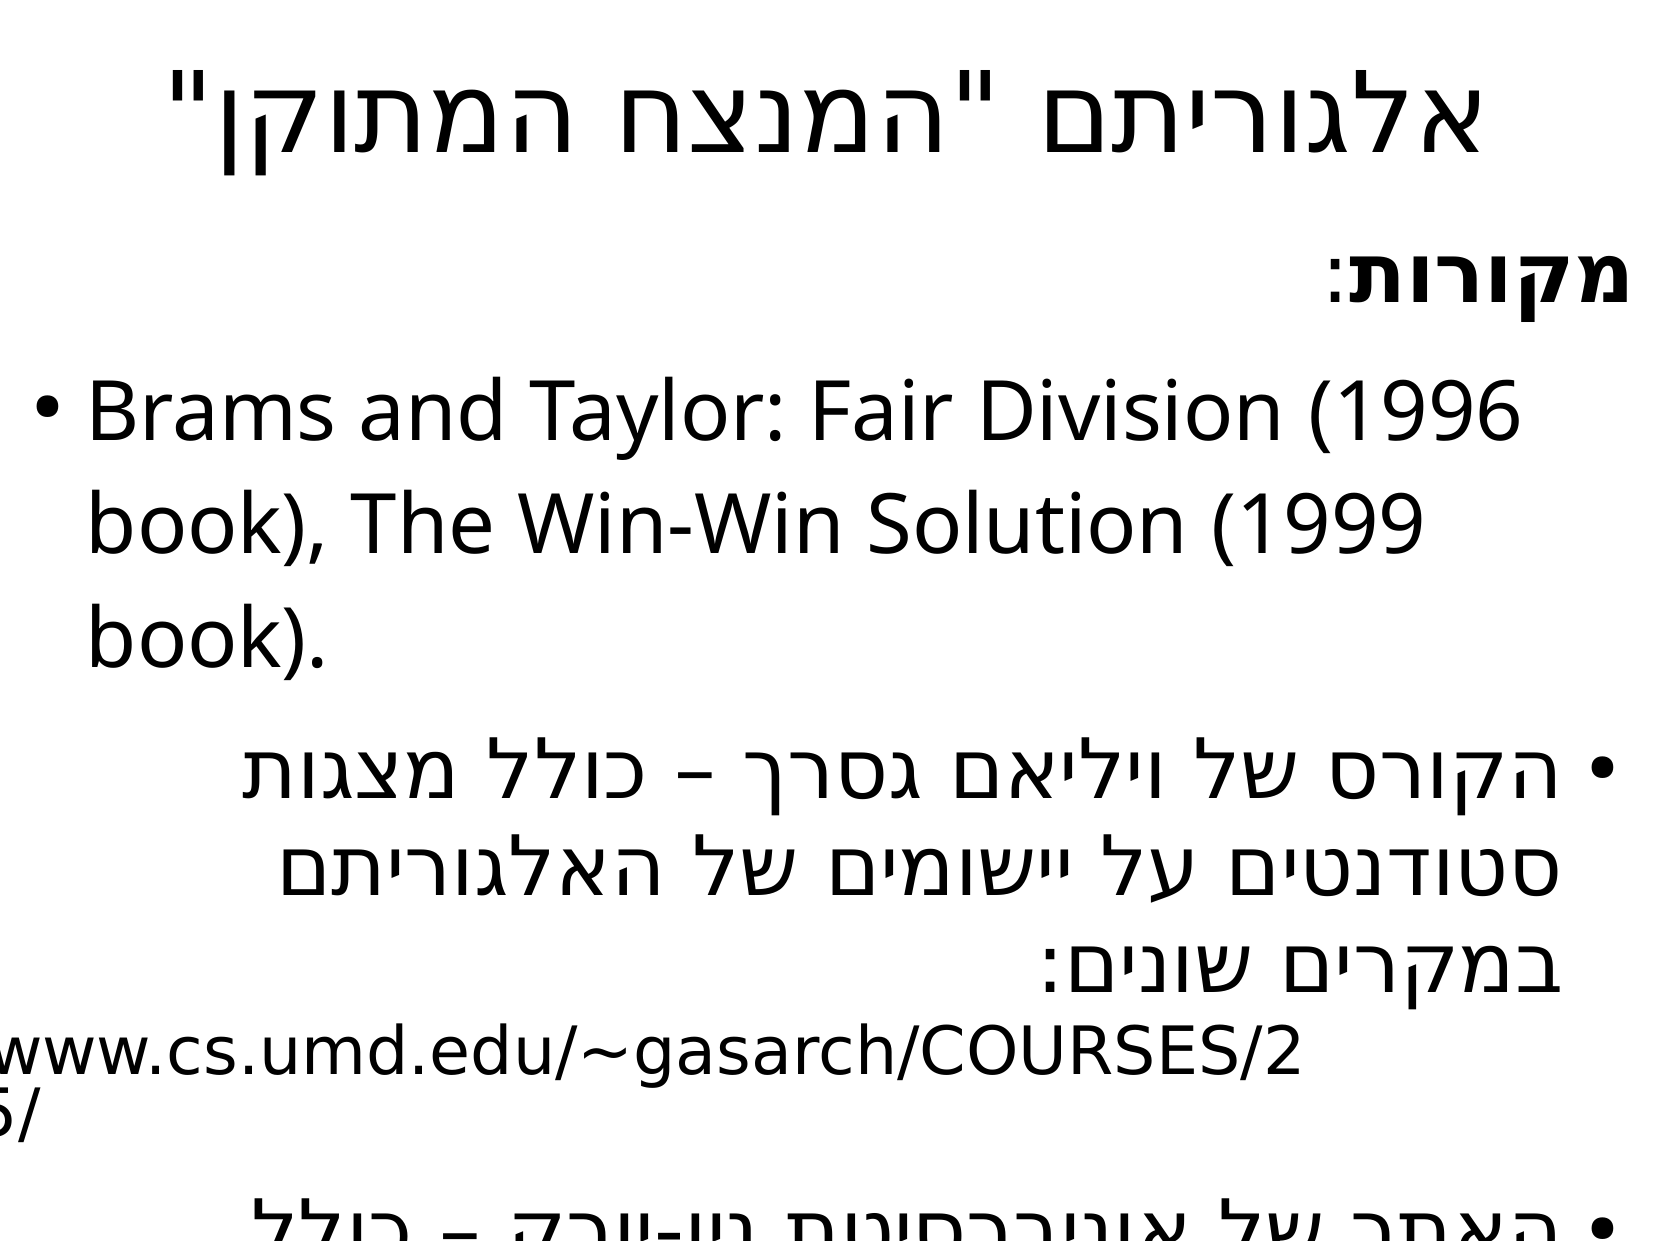

# אלגוריתם "המנצח המתוקן"
מקורות:
Brams and Taylor: Fair Division (1996 book), The Win-Win Solution (1999 book).
הקורס של ויליאם גסרך – כולל מצגות סטודנטים על יישומים של האלגוריתם במקרים שונים:
http://www.cs.umd.edu/~gasarch/COURSES/209/S15/
האתר של אוניברסיטת ניו-יורק – כולל הדגמה חיה ואפשרות לשלם כדי לקבל הסכם פורמלי:
http://www.nyu.edu/projects/adjustedwinner/
http://fairoutcomes.com/fd.html